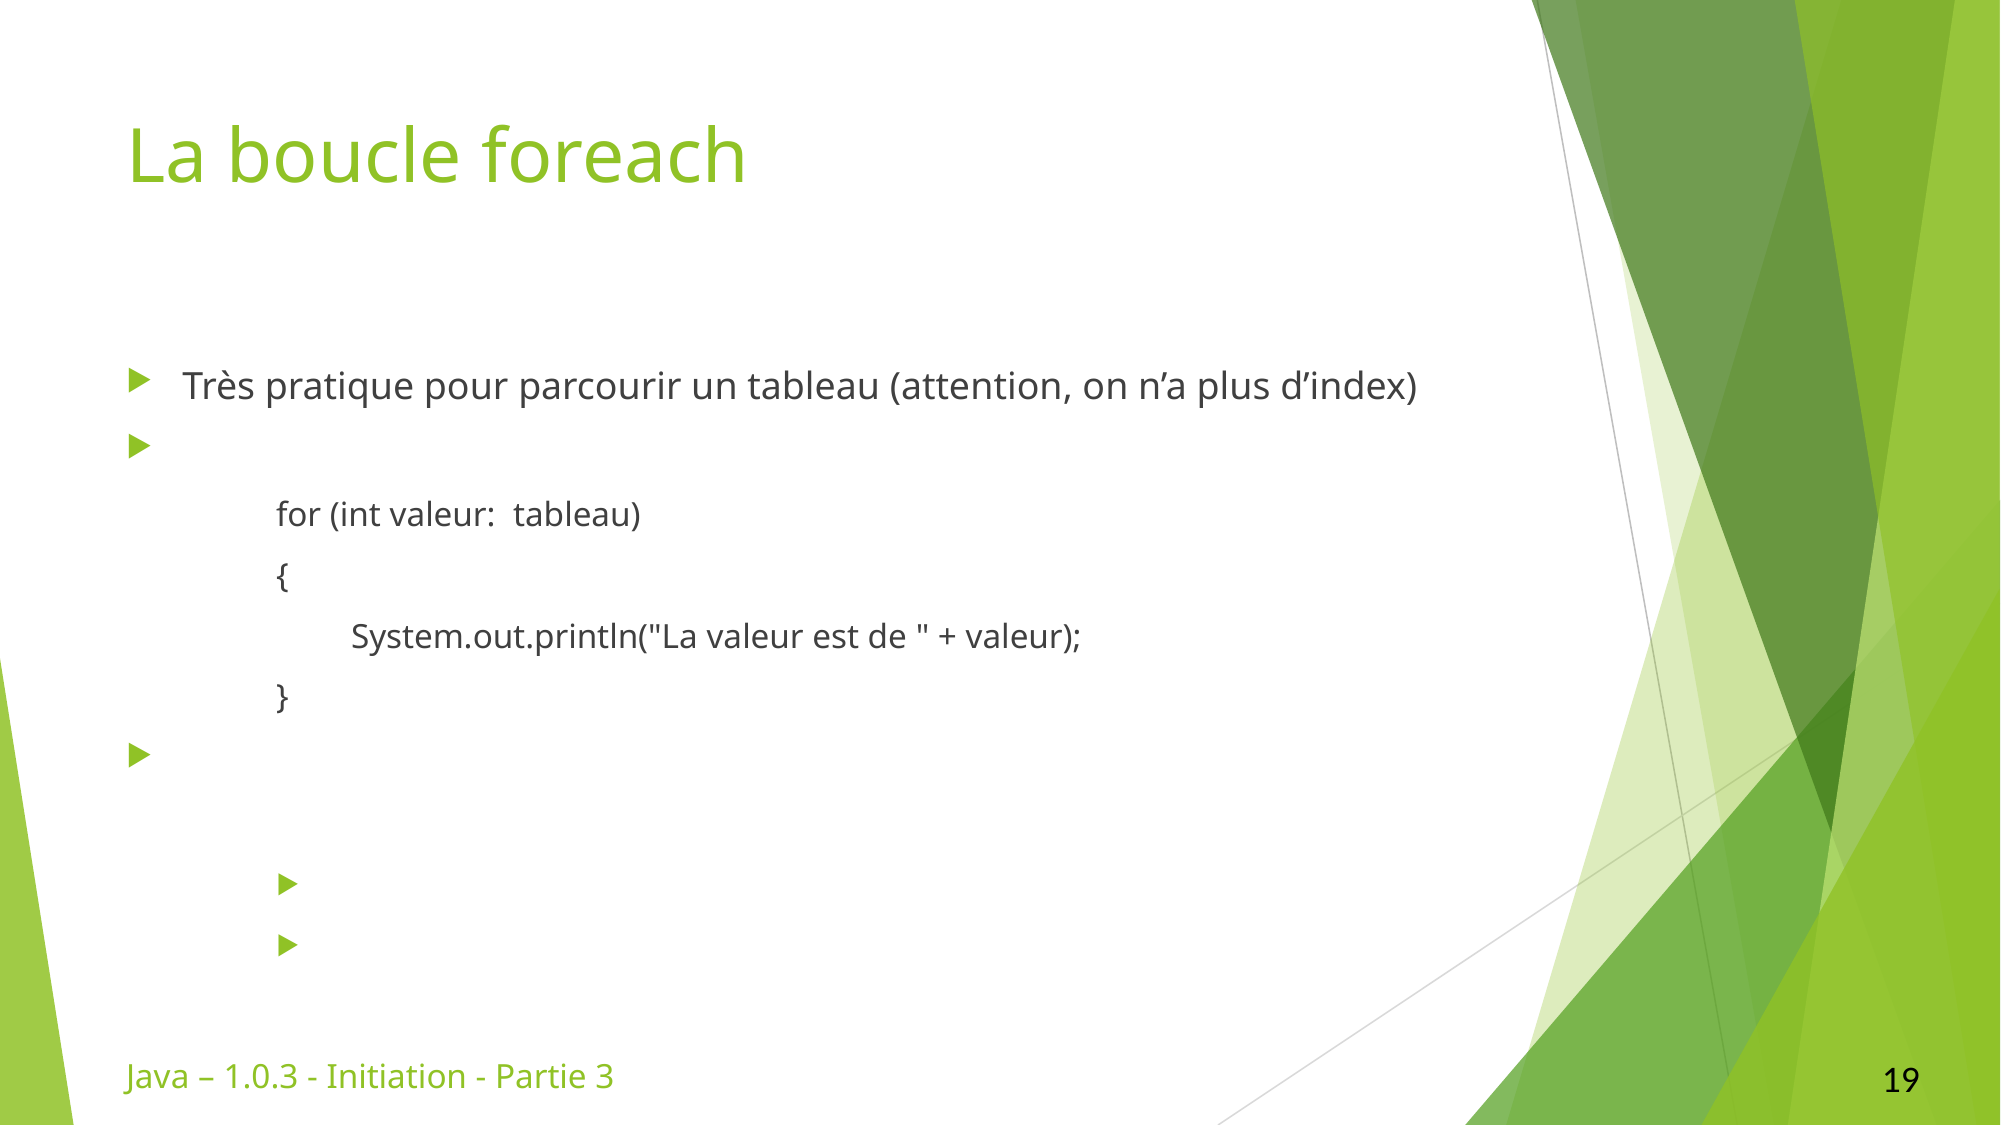

# La boucle foreach
Très pratique pour parcourir un tableau (attention, on n’a plus d’index)
for (int valeur: tableau)
{
	System.out.println("La valeur est de " + valeur);
}
Java – 1.0.3 - Initiation - Partie 3